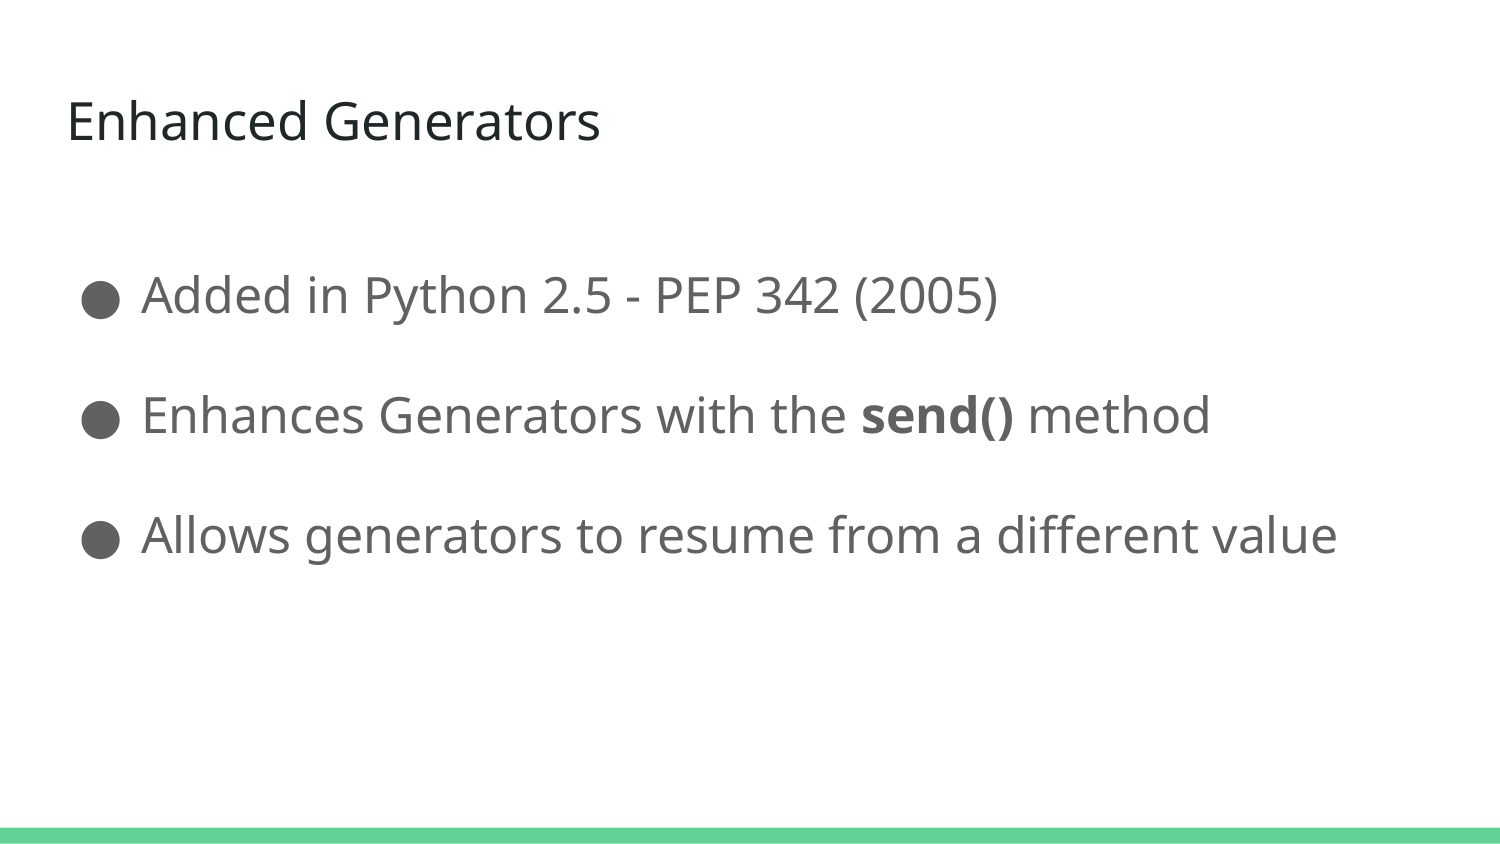

# Enhanced Generators
Added in Python 2.5 - PEP 342 (2005)
Enhances Generators with the send() method
Allows generators to resume from a different value